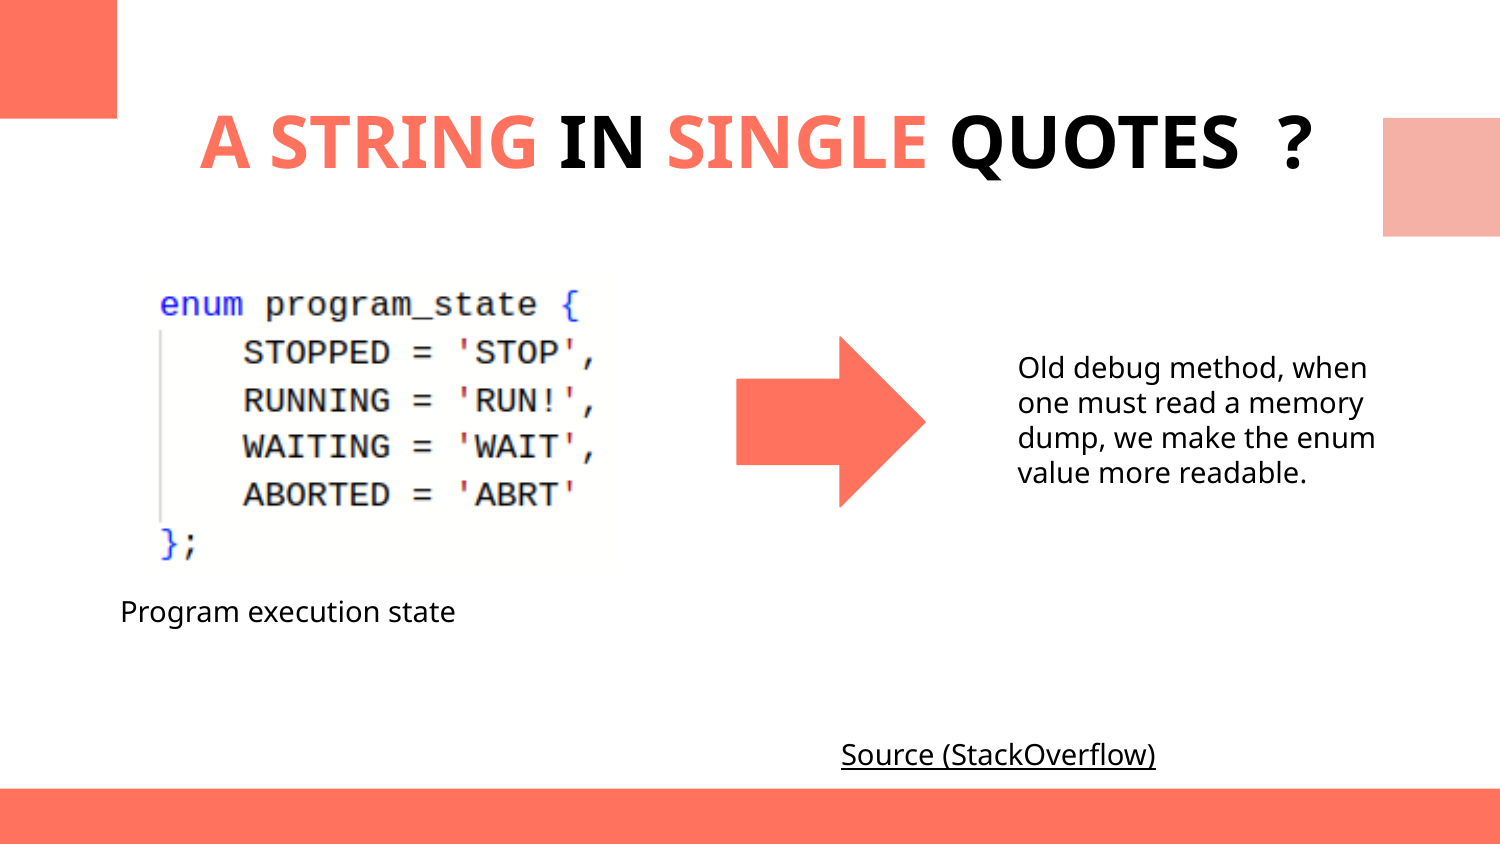

# A STRING IN SINGLE QUOTES ?
Old debug method, when one must read a memory dump, we make the enum value more readable.
Program execution state
Source (StackOverflow)